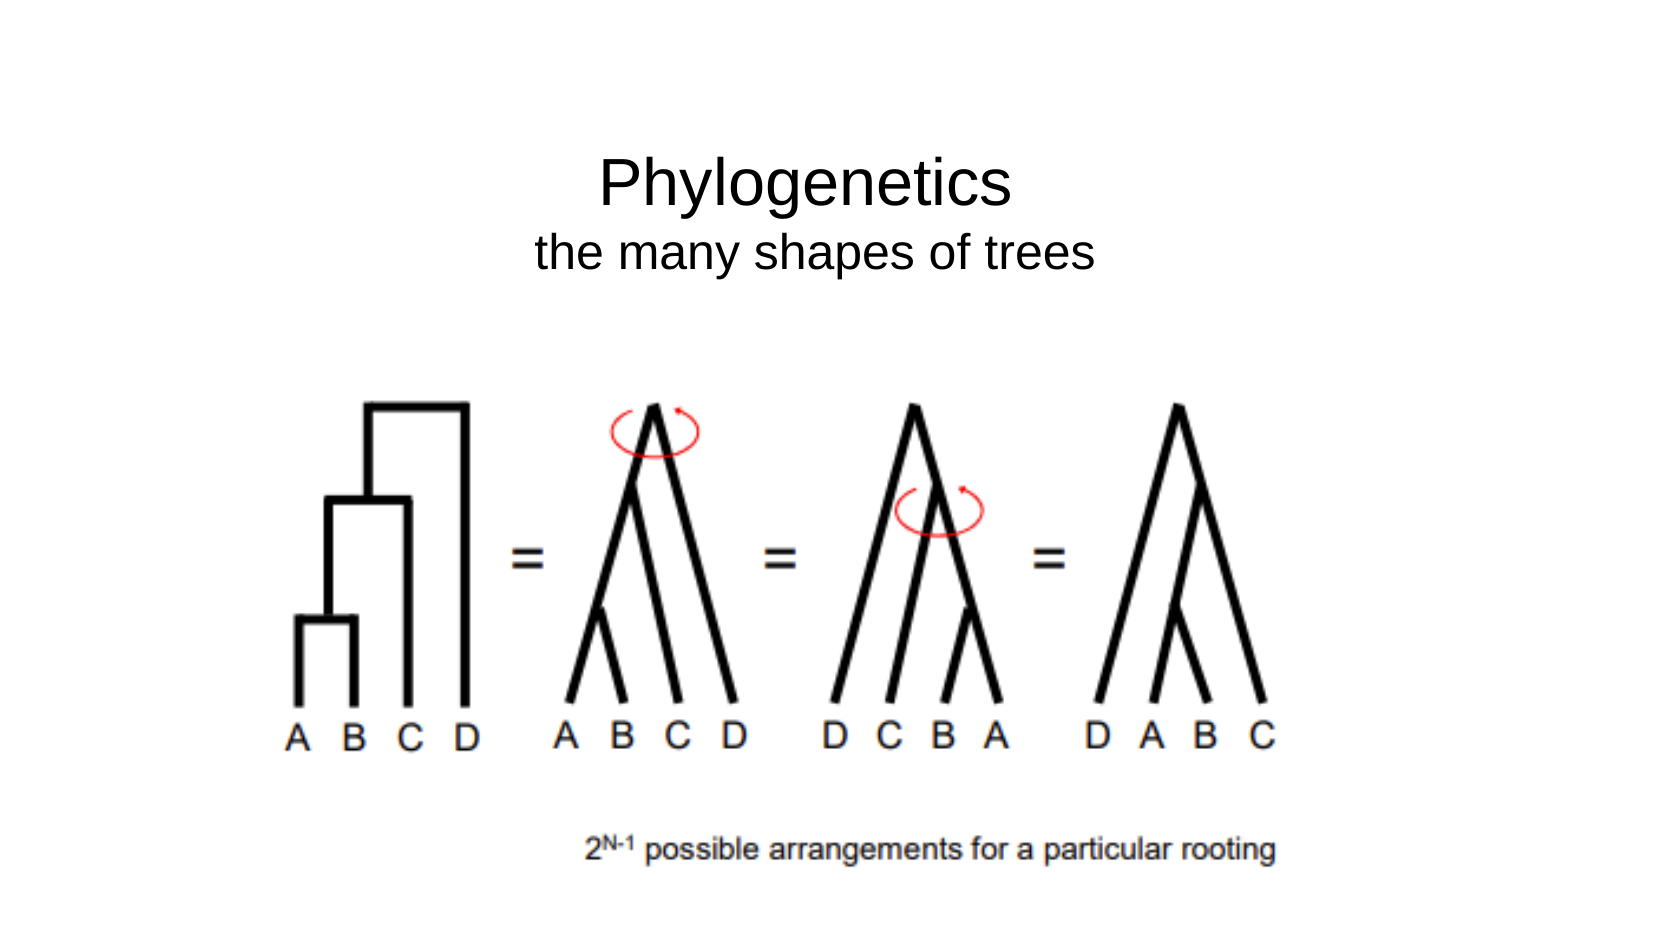

# Phylogenetics the many shapes of trees